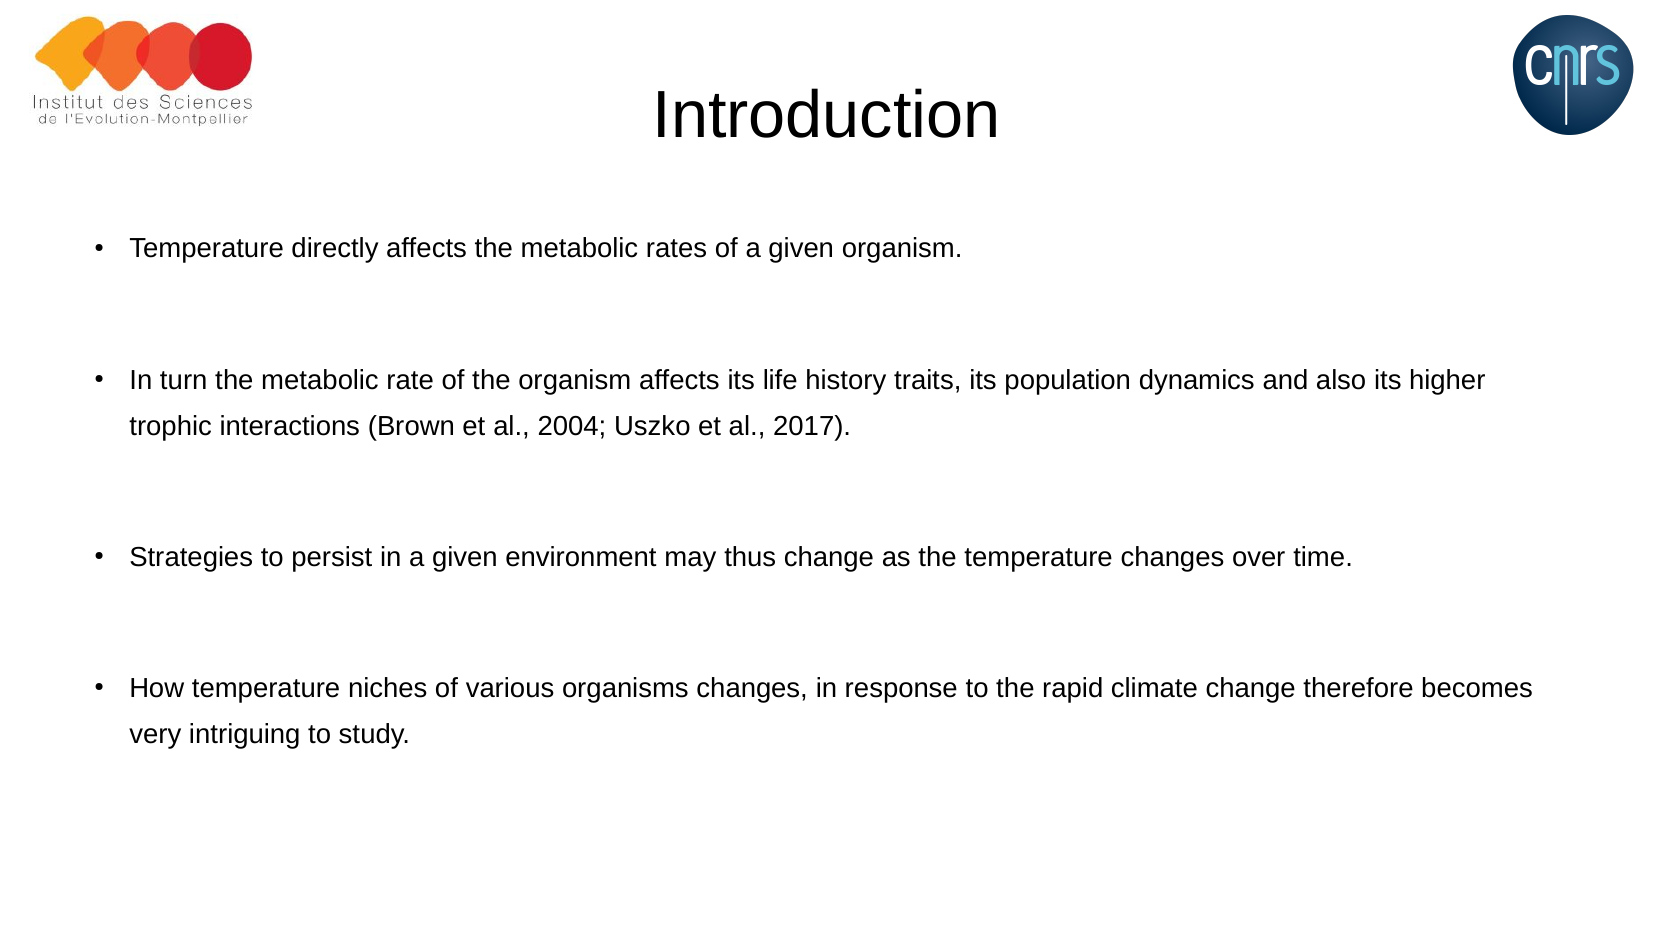

# Introduction
Temperature directly affects the metabolic rates of a given organism.
In turn the metabolic rate of the organism affects its life history traits, its population dynamics and also its higher trophic interactions (Brown et al., 2004; Uszko et al., 2017).
Strategies to persist in a given environment may thus change as the temperature changes over time.
How temperature niches of various organisms changes, in response to the rapid climate change therefore becomes very intriguing to study.